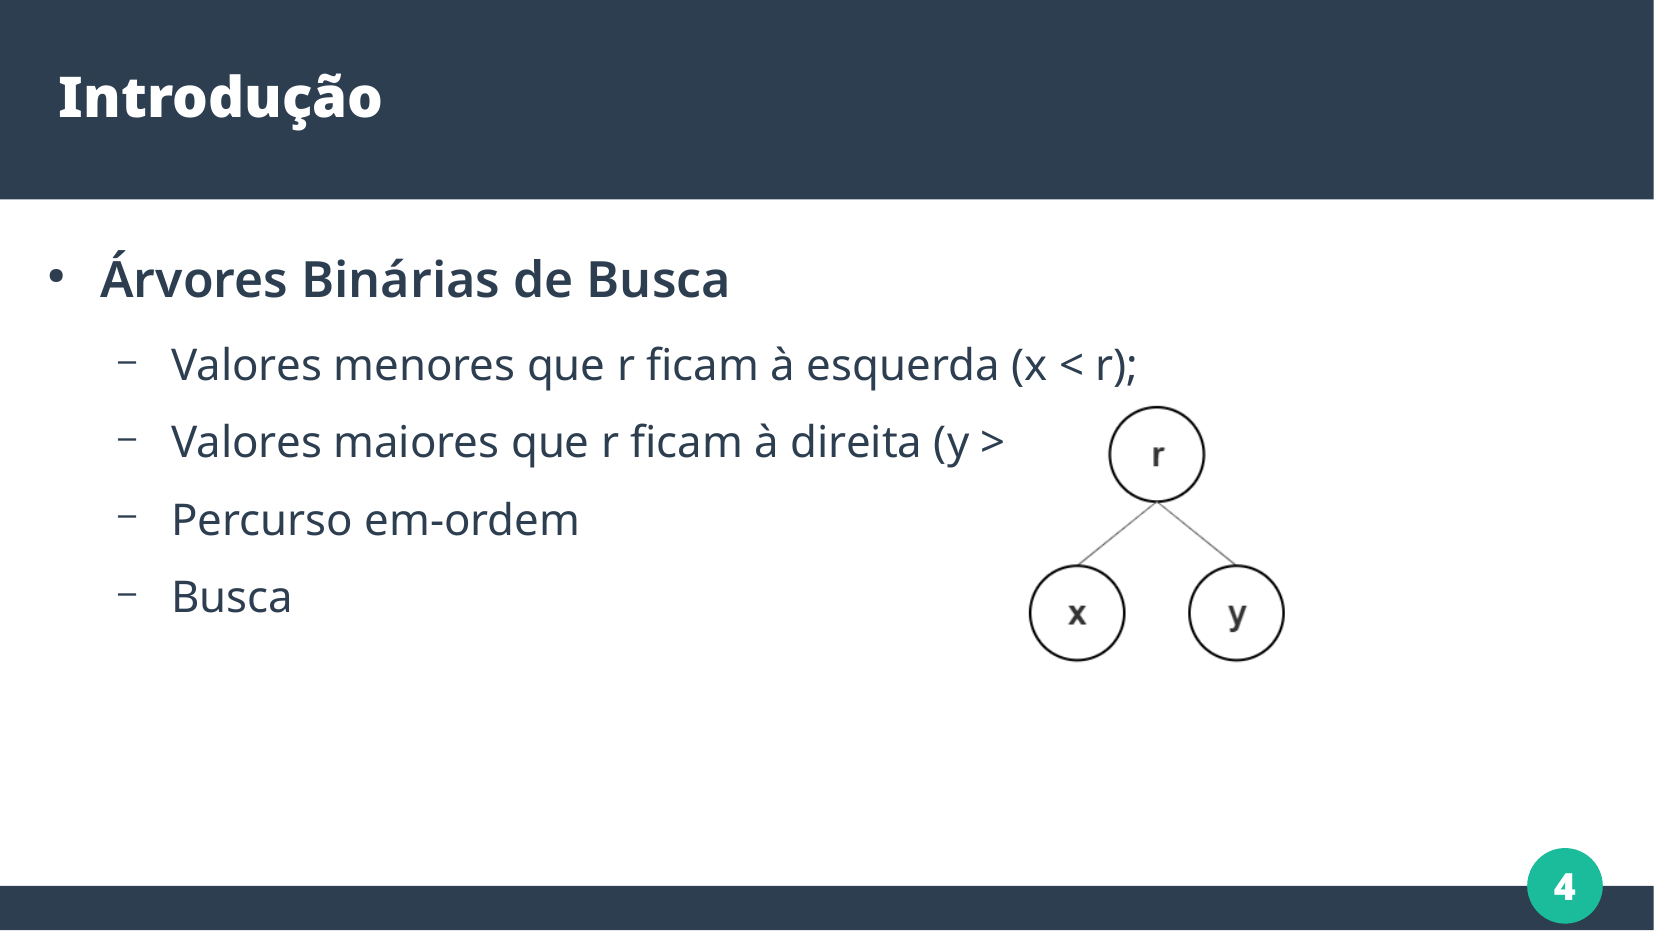

# Introdução
Árvores Binárias de Busca
Valores menores que r ficam à esquerda (x < r);
Valores maiores que r ficam à direita (y > r);
Percurso em-ordem
Busca